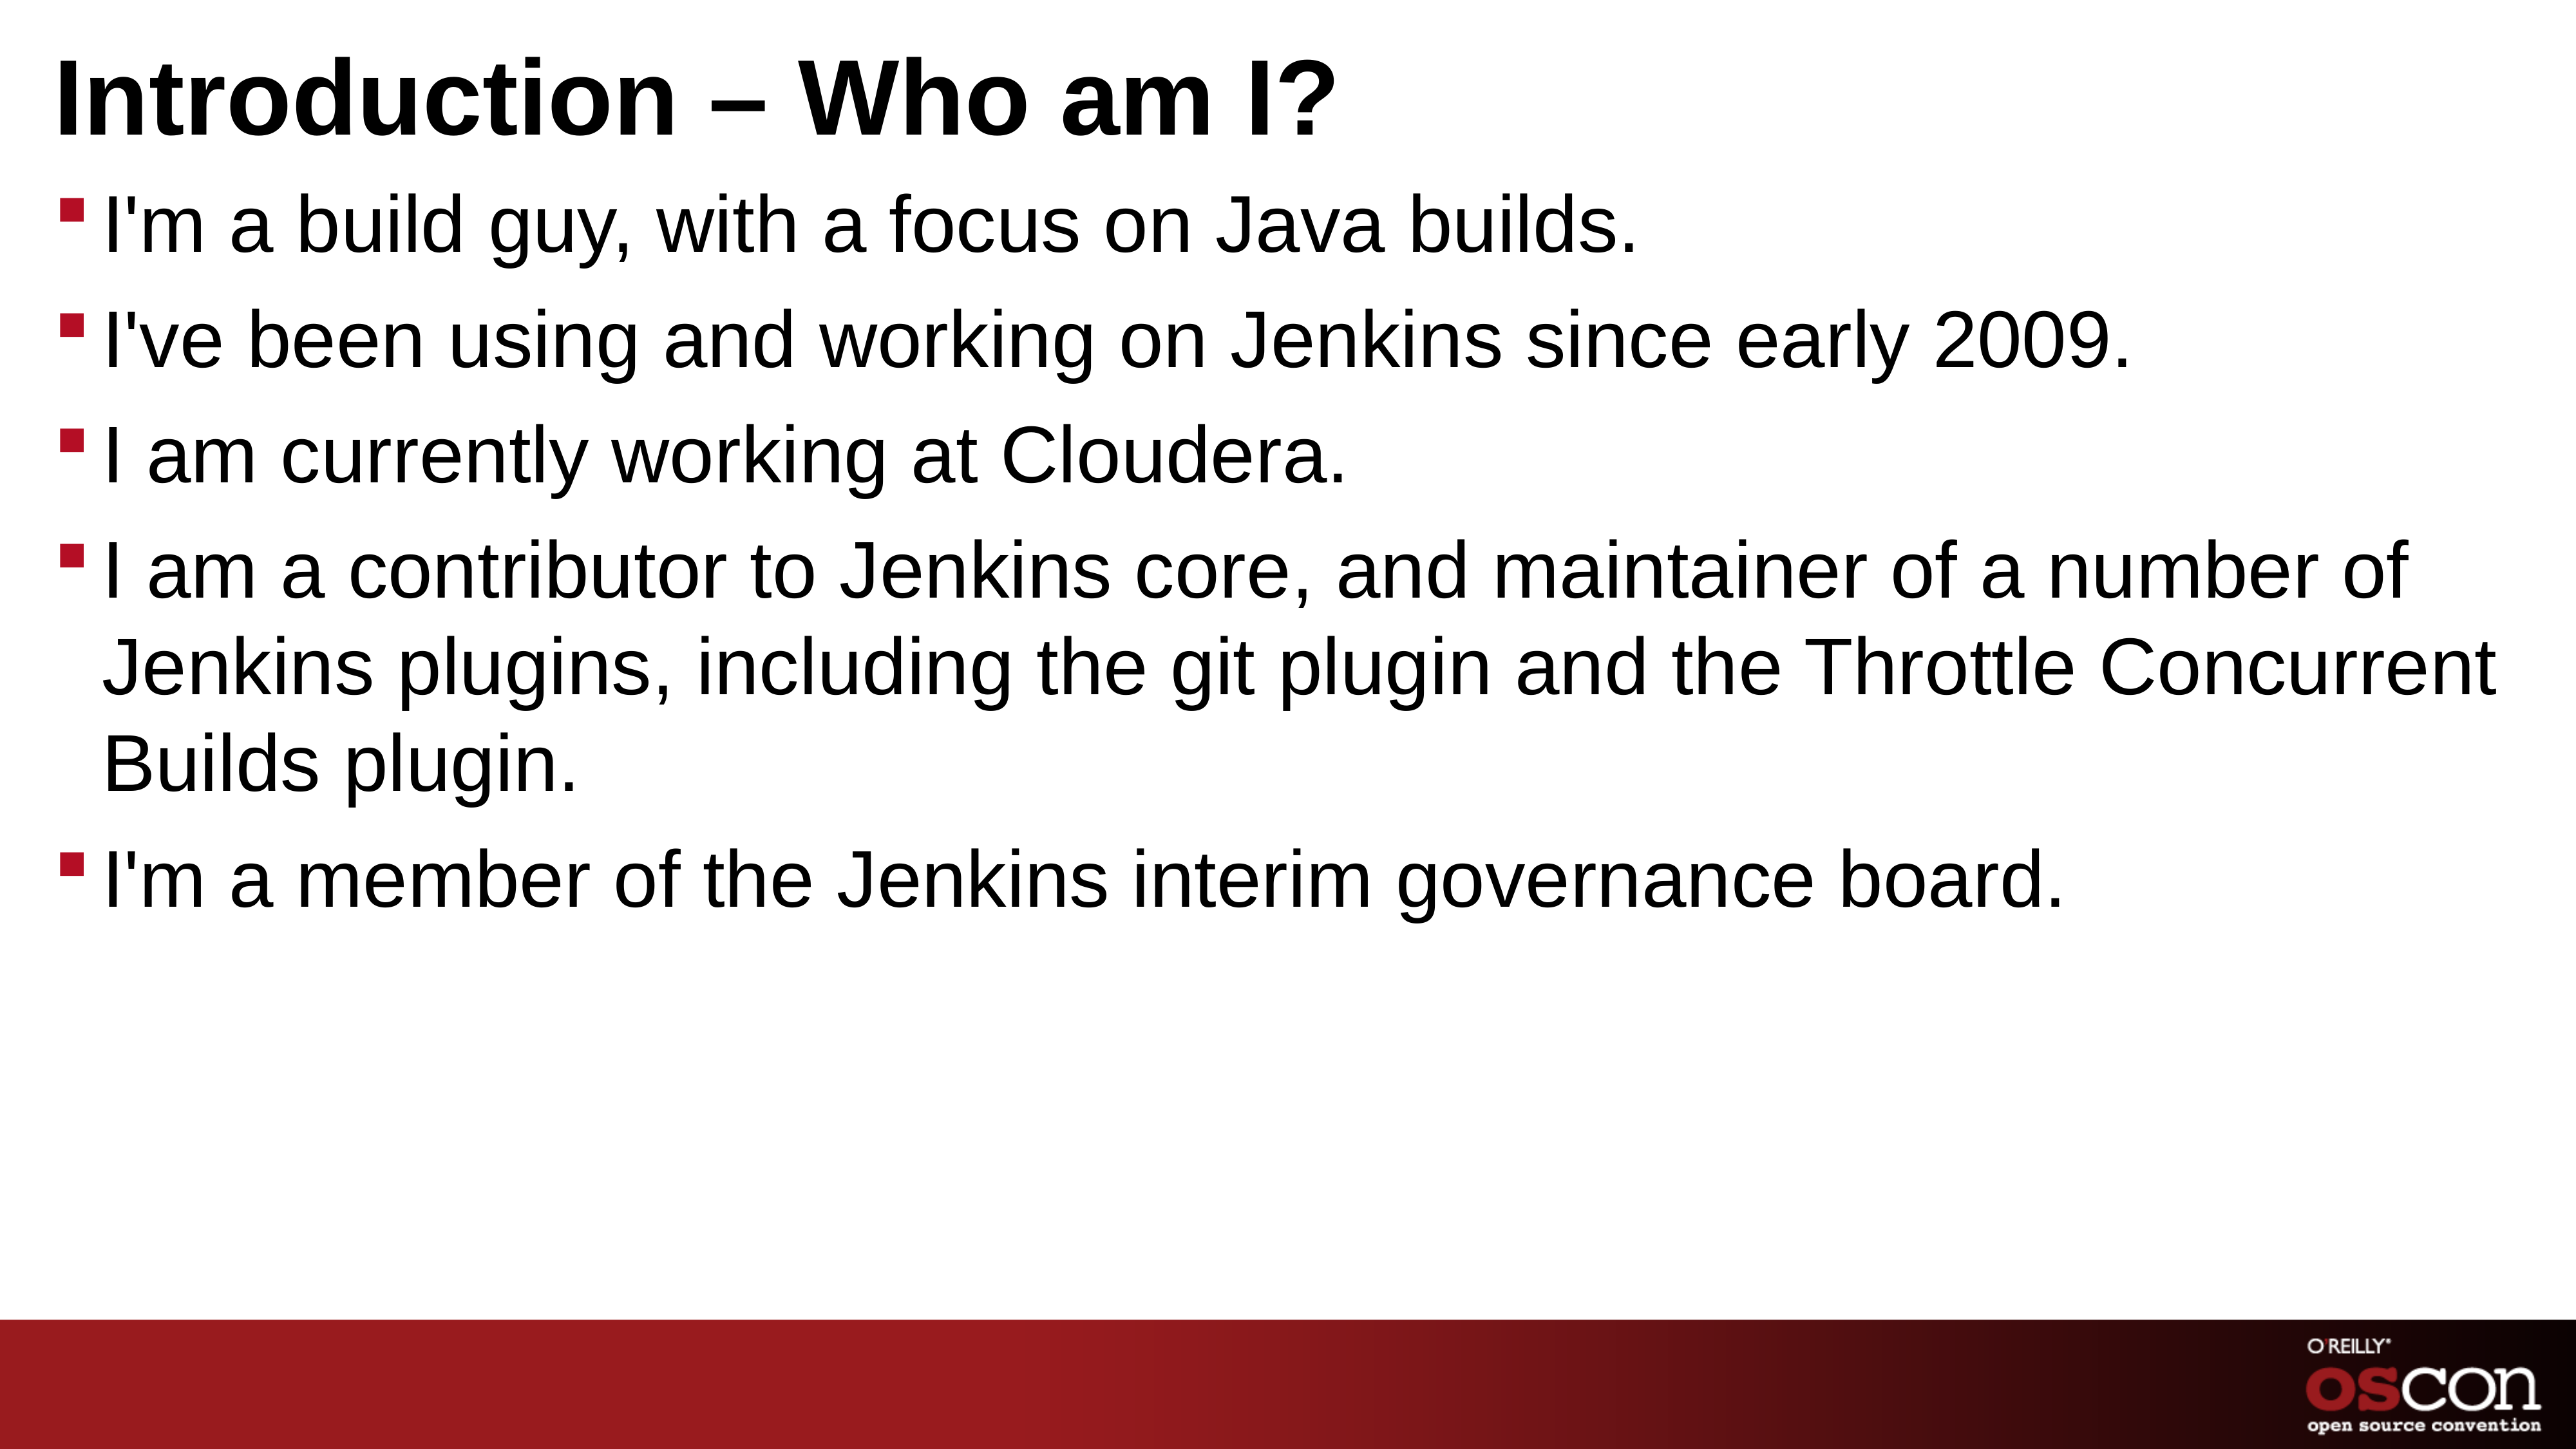

# Introduction – Who am I?
I'm a build guy, with a focus on Java builds.
I've been using and working on Jenkins since early 2009.
I am currently working at Cloudera.
I am a contributor to Jenkins core, and maintainer of a number of Jenkins plugins, including the git plugin and the Throttle Concurrent Builds plugin.
I'm a member of the Jenkins interim governance board.